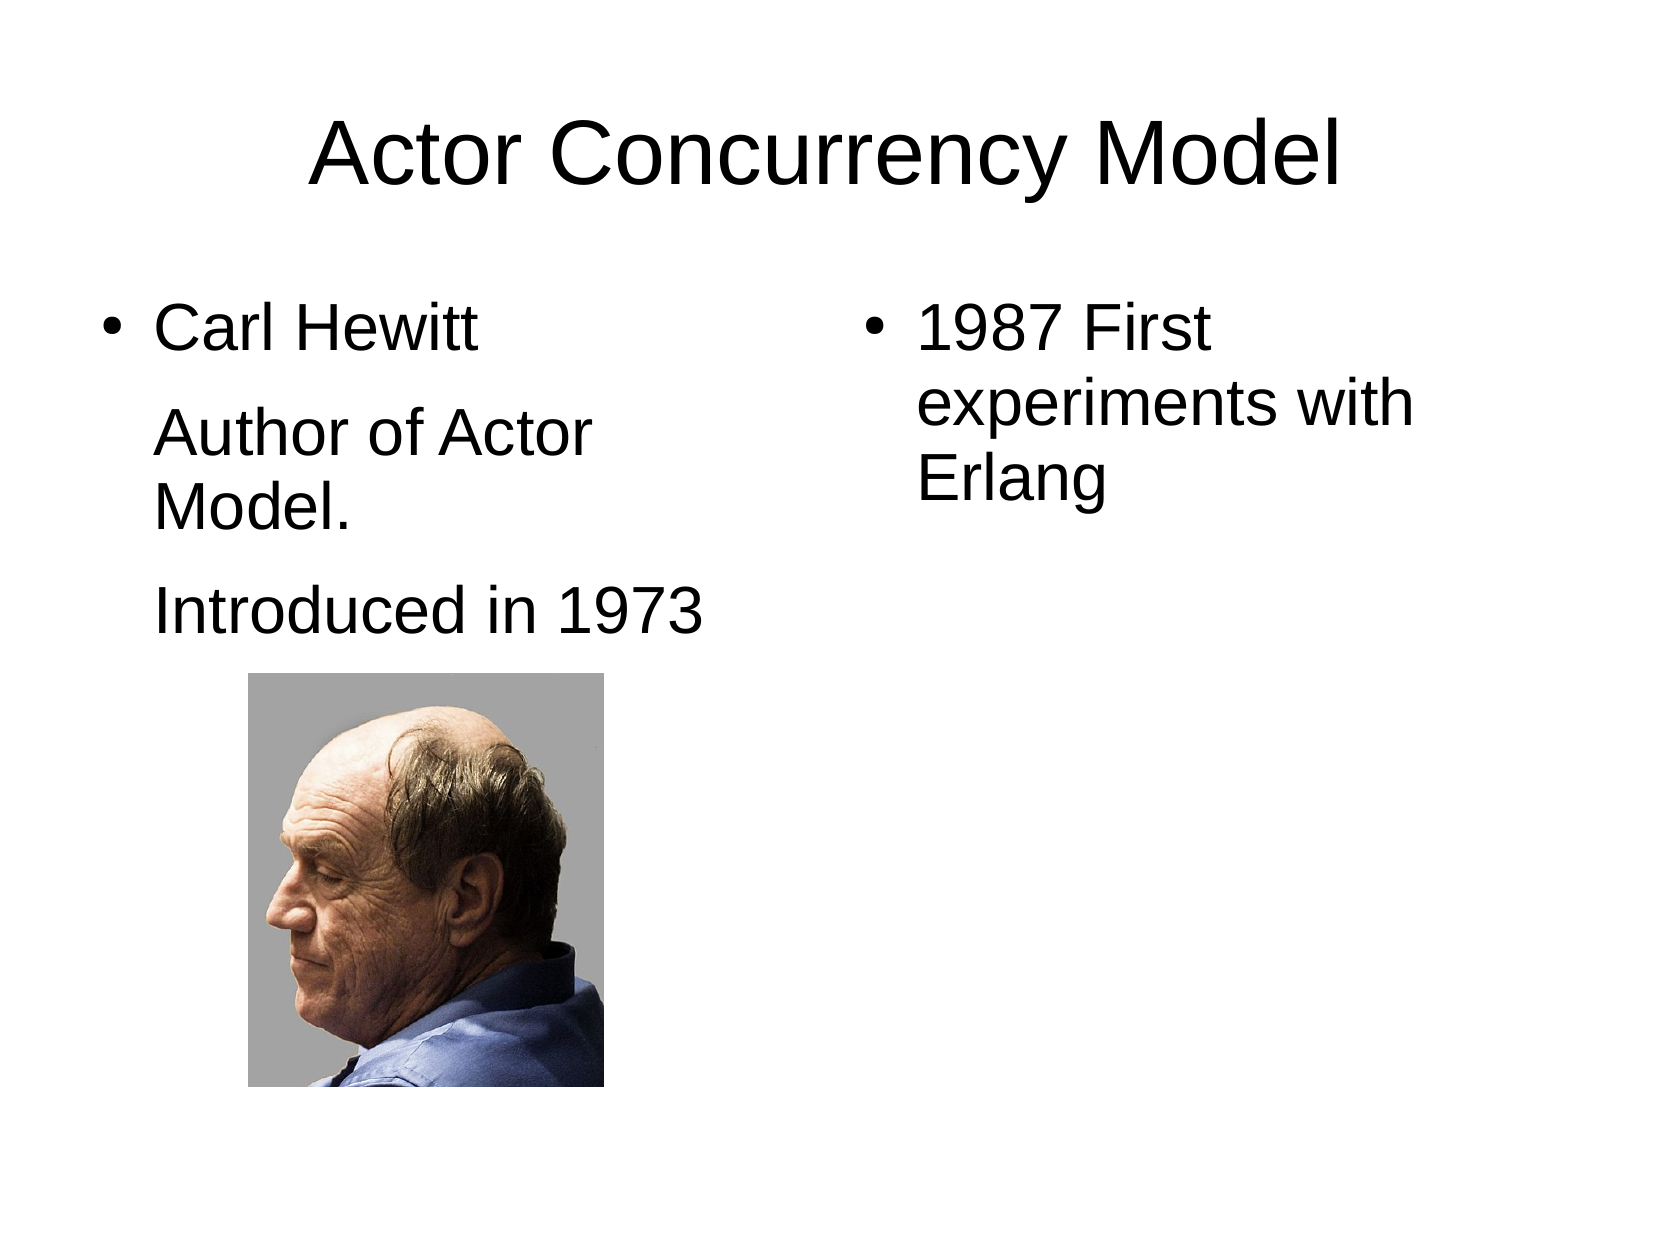

# Actor Concurrency Model
Carl Hewitt
Author of Actor Model.
Introduced in 1973
1987 First experiments with Erlang